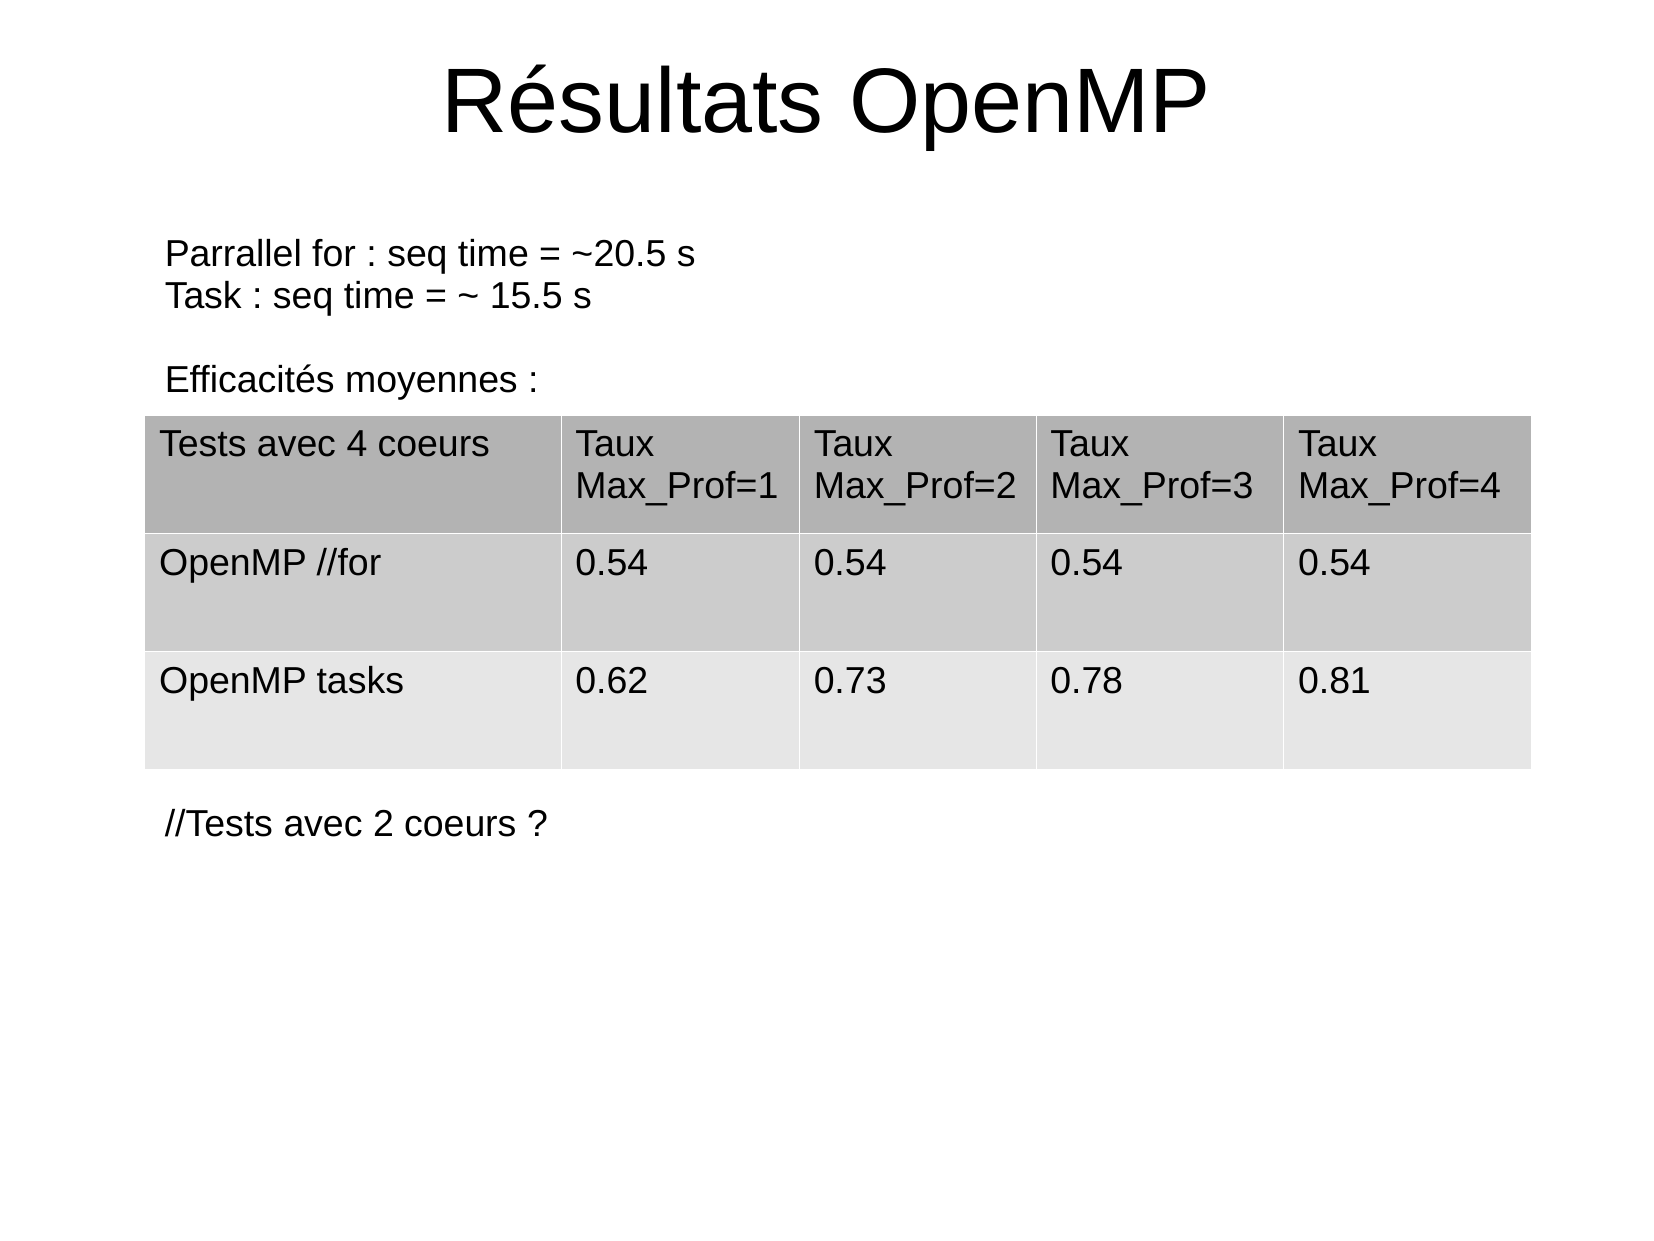

# Résultats OpenMP
Parrallel for : seq time = ~20.5 s
Task : seq time = ~ 15.5 s
Efficacités moyennes :
| Tests avec 4 coeurs | Taux Max\_Prof=1 | Taux Max\_Prof=2 | Taux Max\_Prof=3 | Taux Max\_Prof=4 |
| --- | --- | --- | --- | --- |
| OpenMP //for | 0.54 | 0.54 | 0.54 | 0.54 |
| OpenMP tasks | 0.62 | 0.73 | 0.78 | 0.81 |
//Tests avec 2 coeurs ?